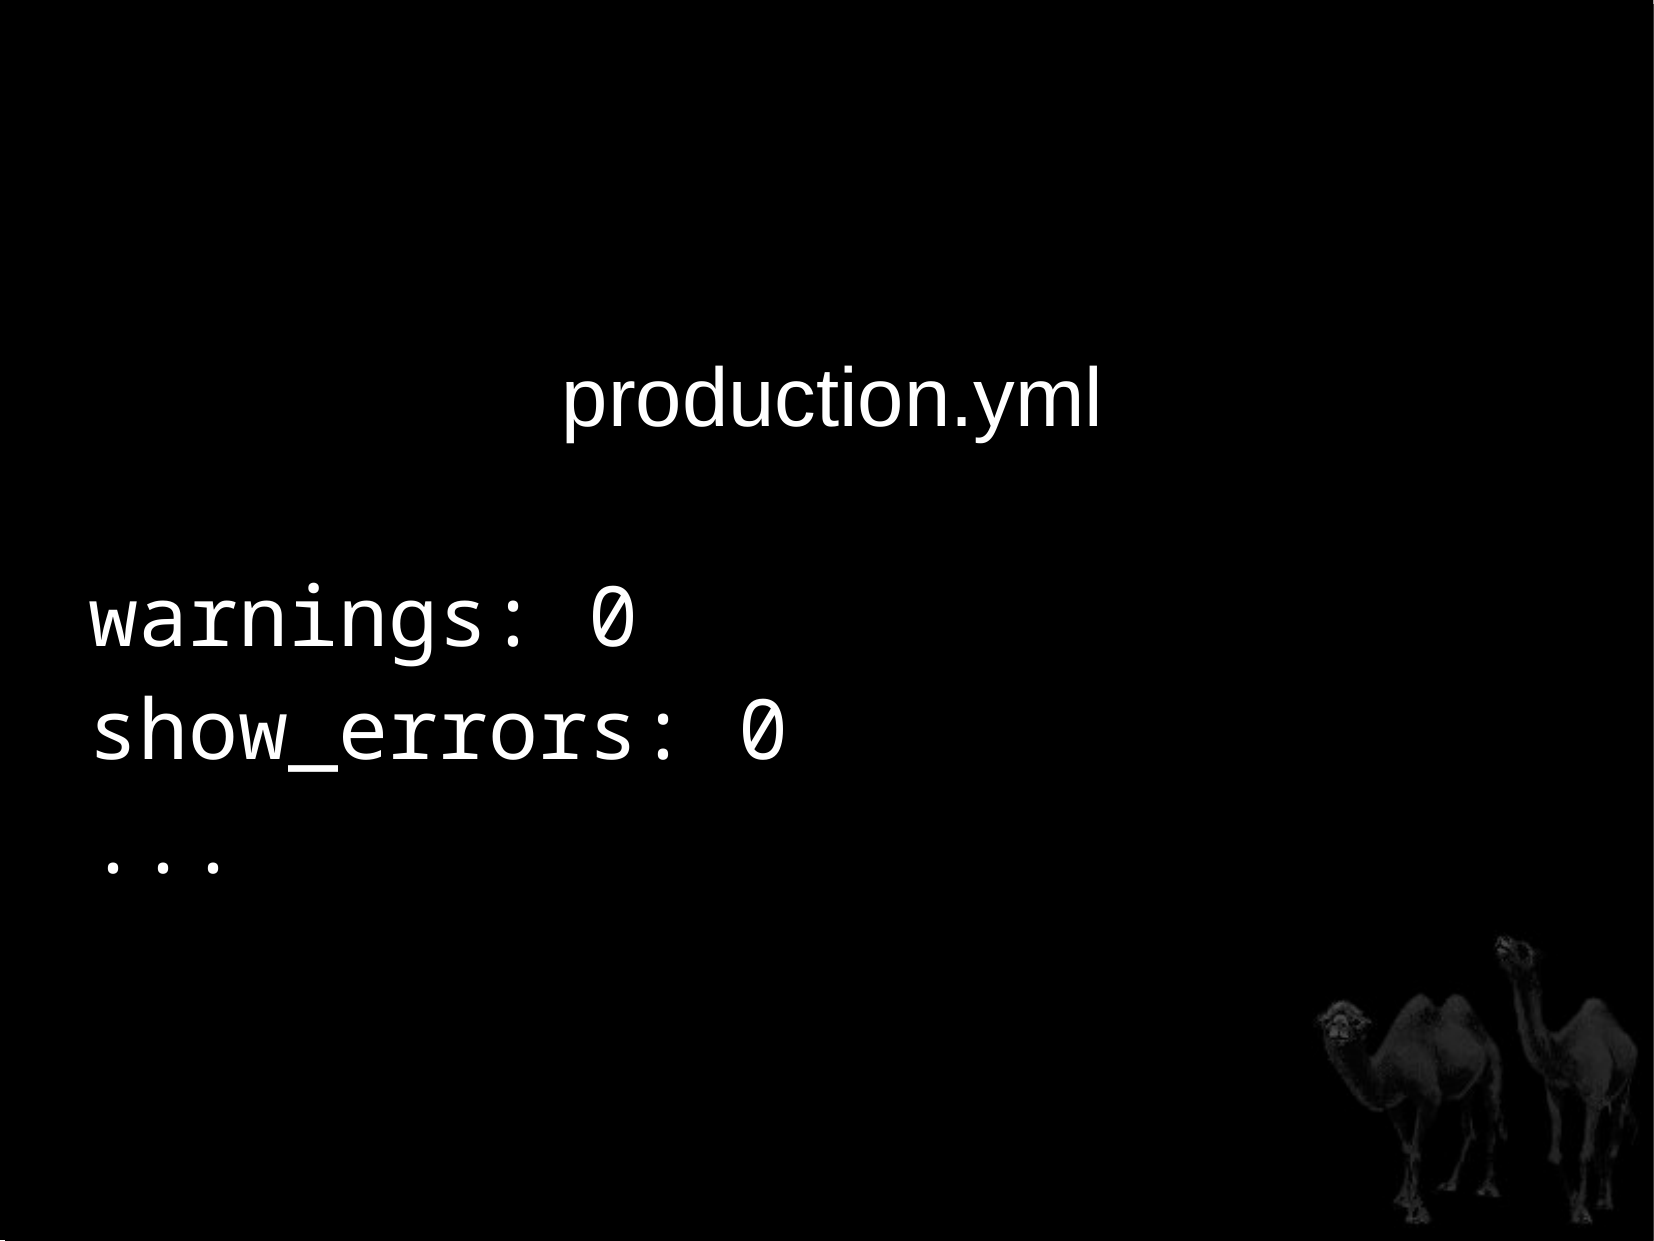

# production.yml
warnings: 0
show_errors: 0
...